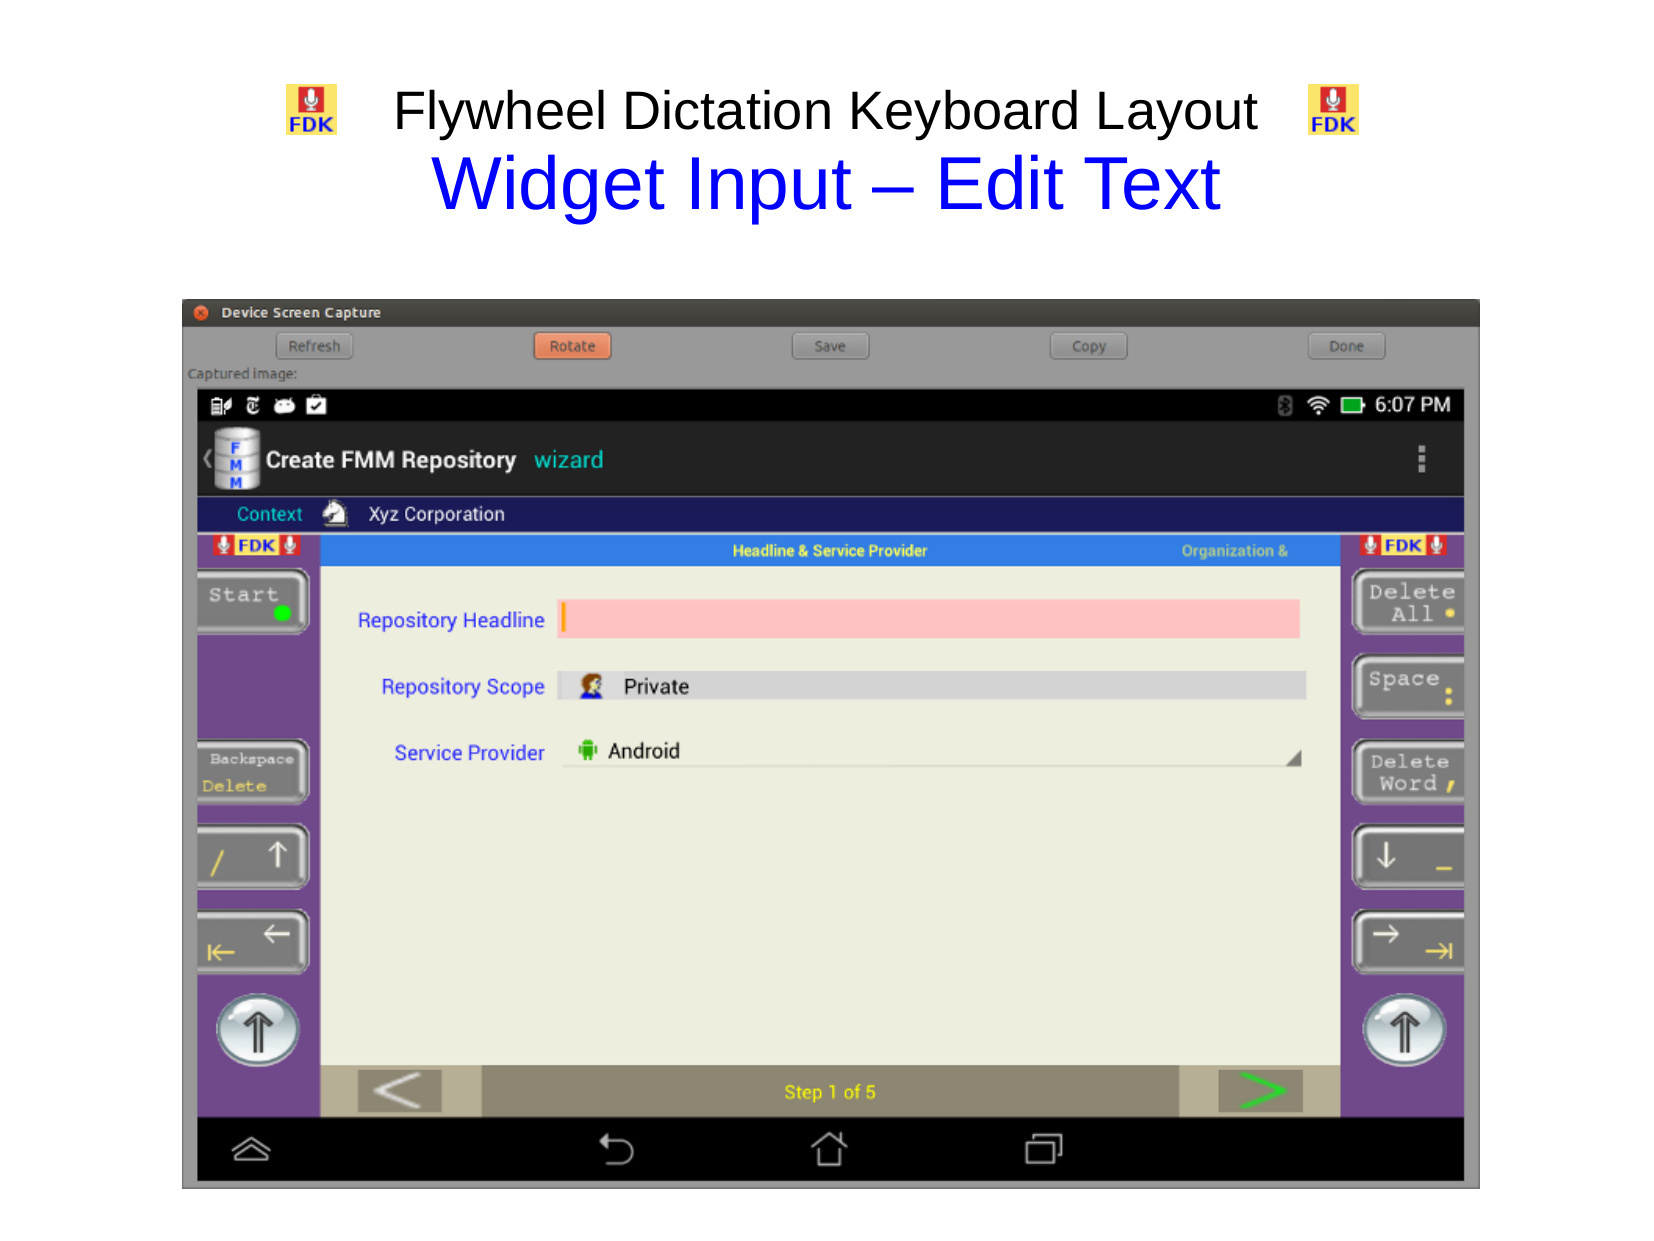

# Flywheel Dictation Keyboard Layout Widget Input – Edit Text